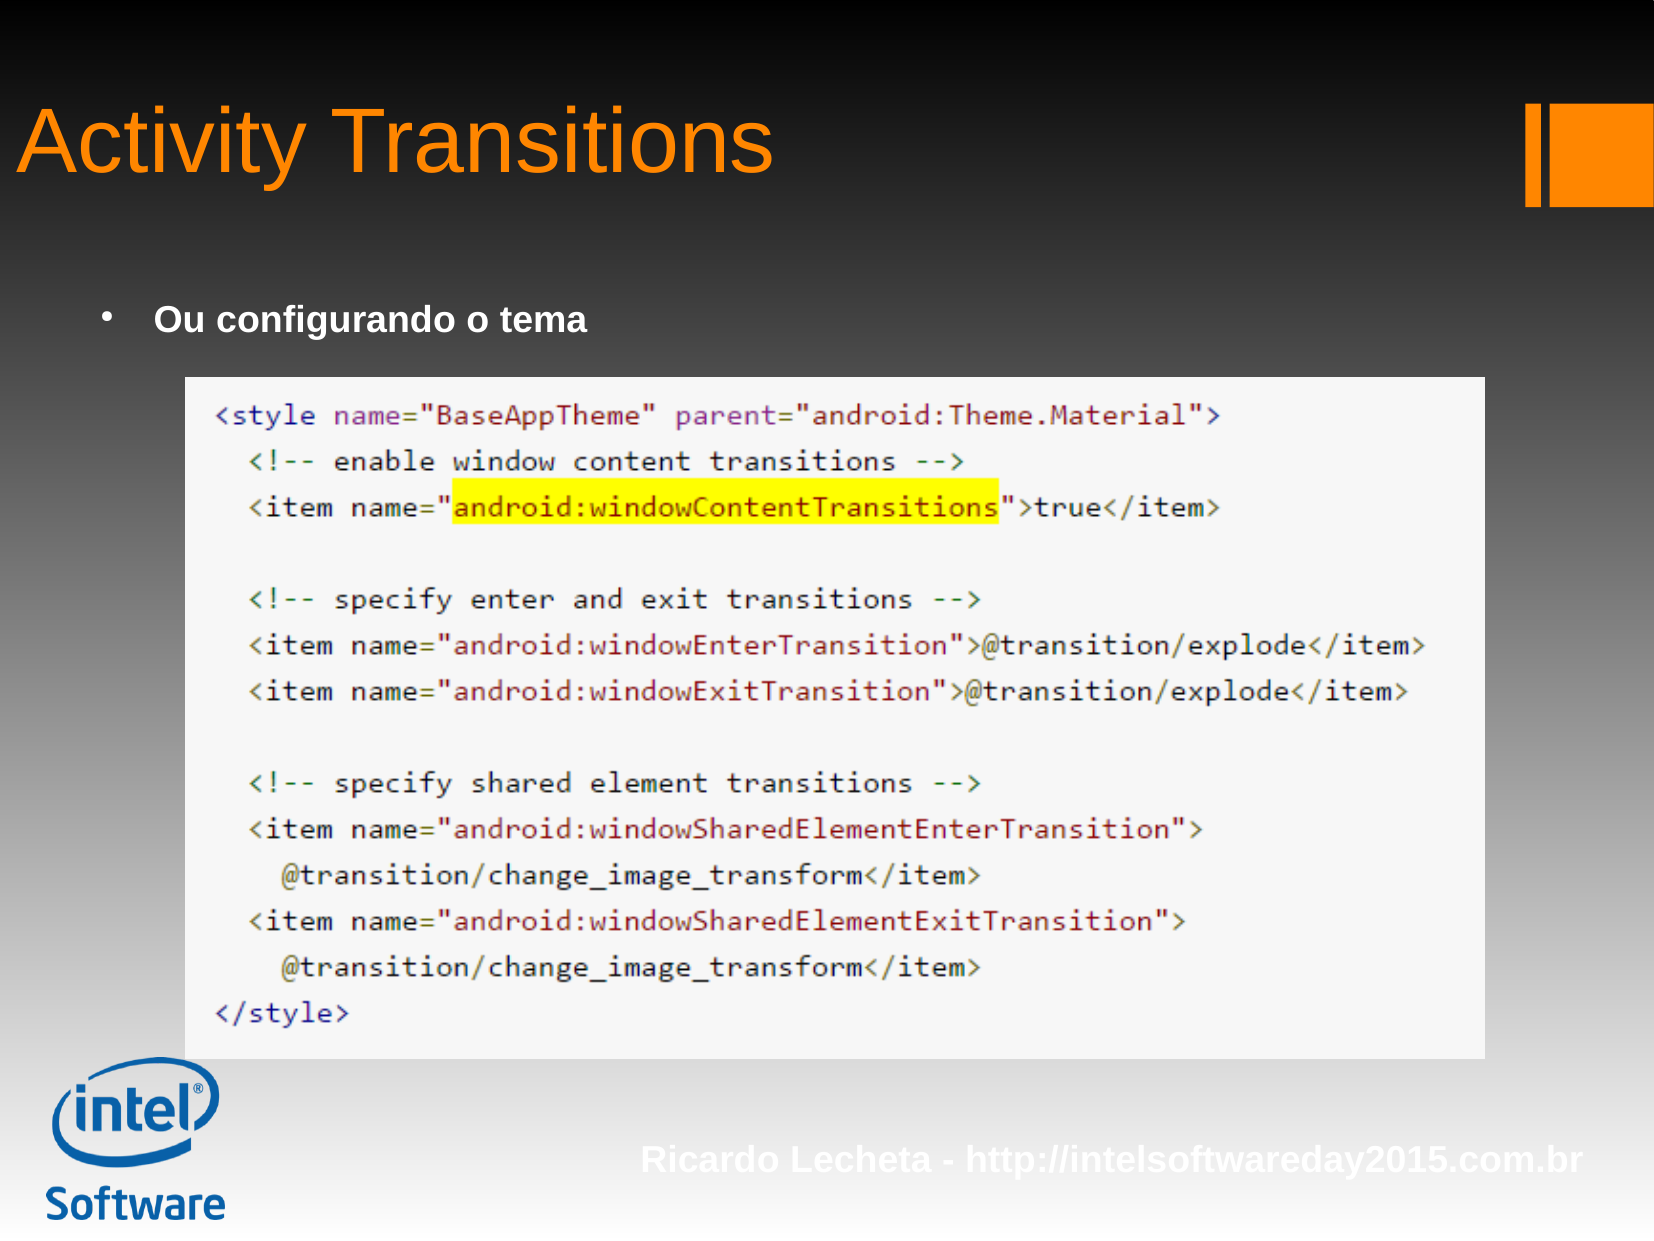

# Activity Transitions
Ou configurando o tema
Ricardo Lecheta - http://intelsoftwareday2015.com.br